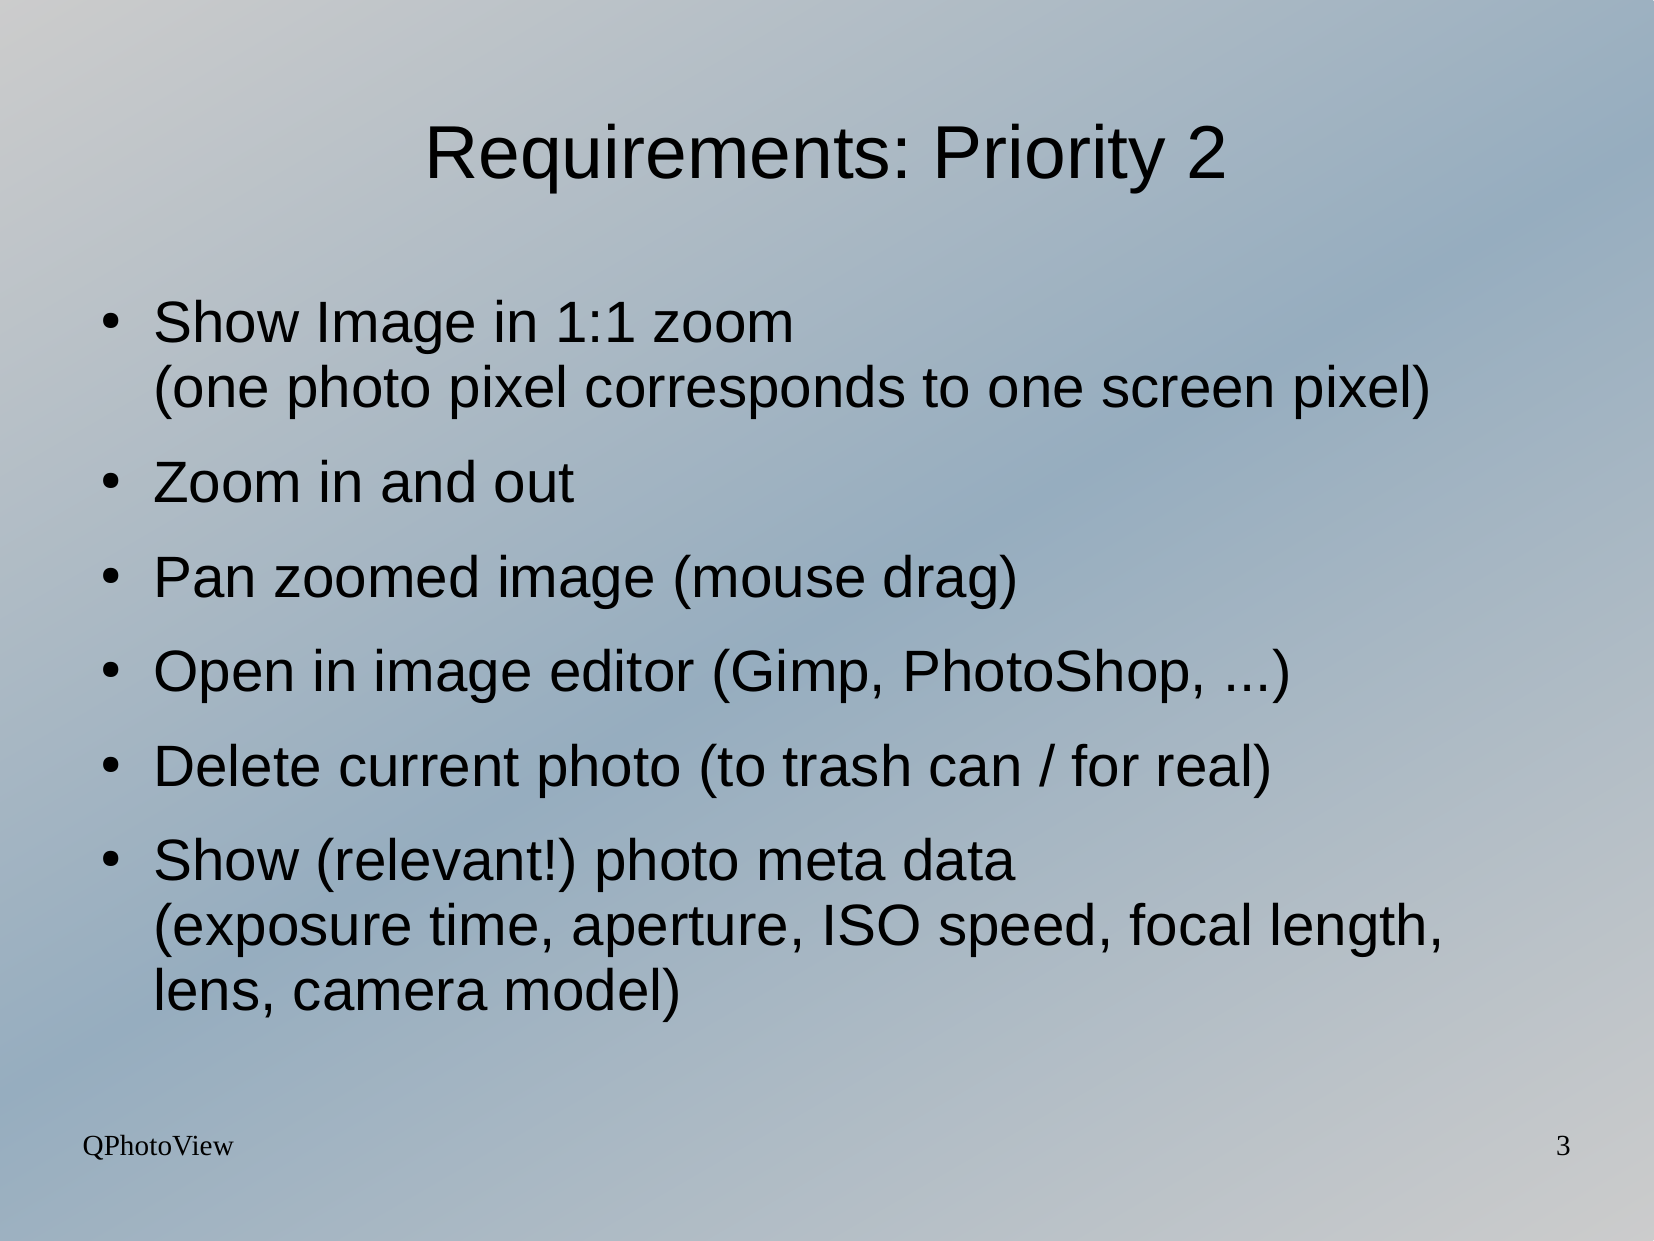

# Requirements: Priority 2
Show Image in 1:1 zoom
(one photo pixel corresponds to one screen pixel)
Zoom in and out
Pan zoomed image (mouse drag)
Open in image editor (Gimp, PhotoShop, ...)
Delete current photo (to trash can / for real)
Show (relevant!) photo meta data
(exposure time, aperture, ISO speed, focal length, lens, camera model)
3